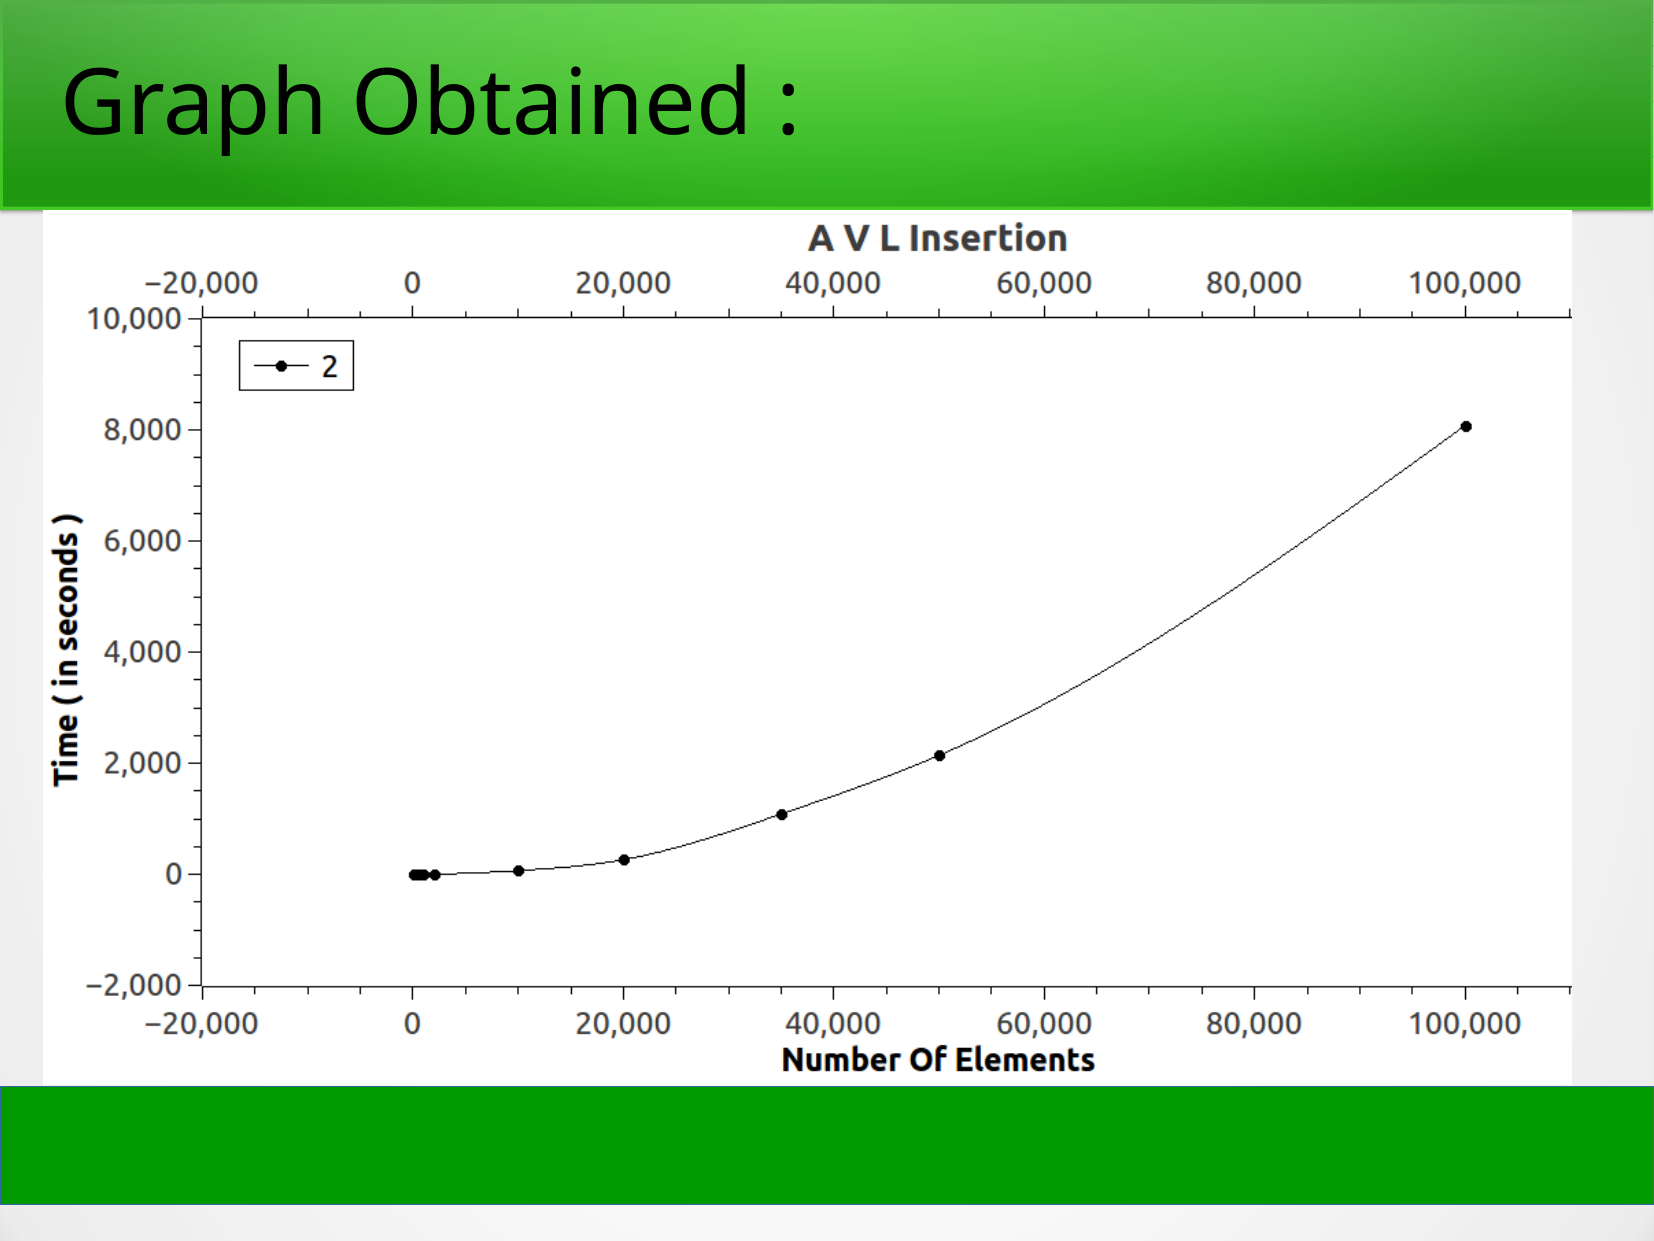

Graph Obtained :
12/26/03
AVL Trees - Lecture 8
13